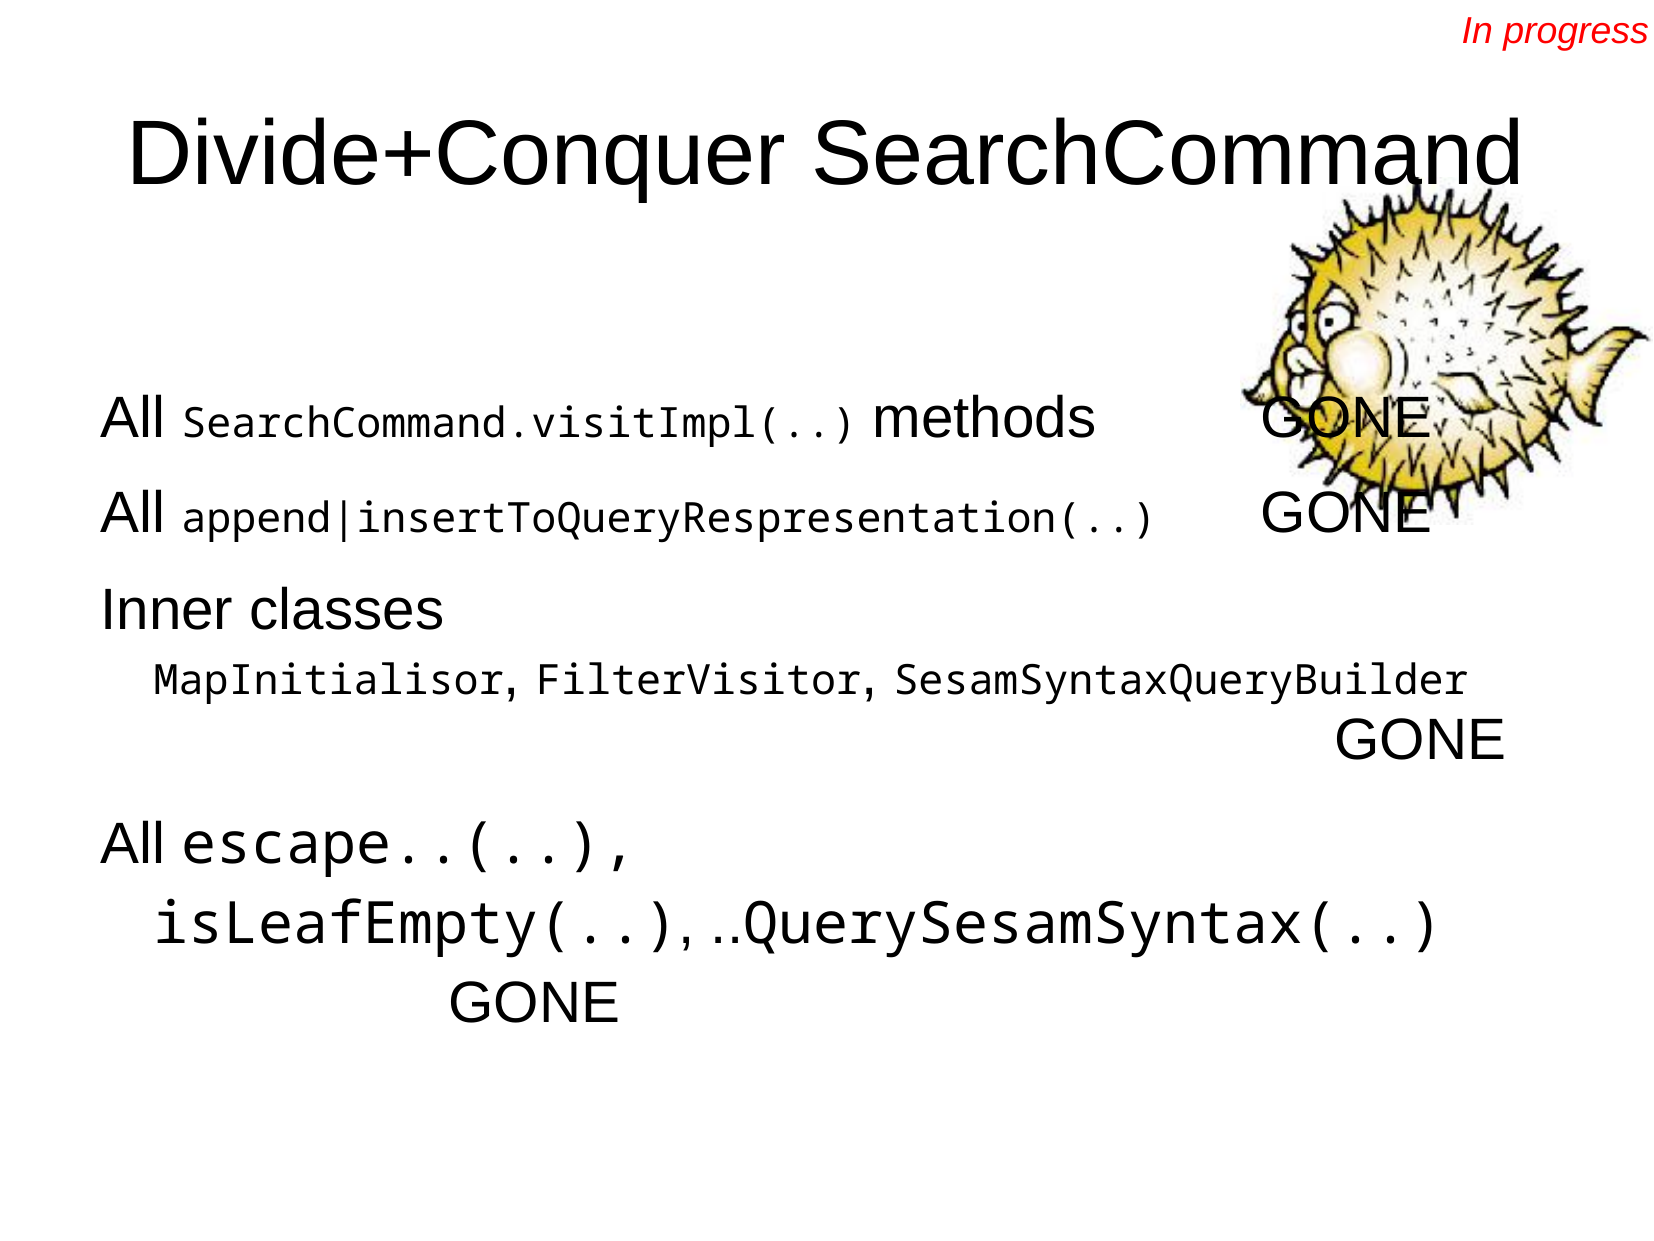

In progress
# Divide+Conquer SearchCommand
All SearchCommand.visitImpl(..) methods 			GONE
All append|insertToQueryRespresentation(..) 		GONE
Inner classes
MapInitialisor, FilterVisitor, SesamSyntaxQueryBuilder
																GONE
All escape..(..), isLeafEmpty(..), ..QuerySesamSyntax(..) 						GONE